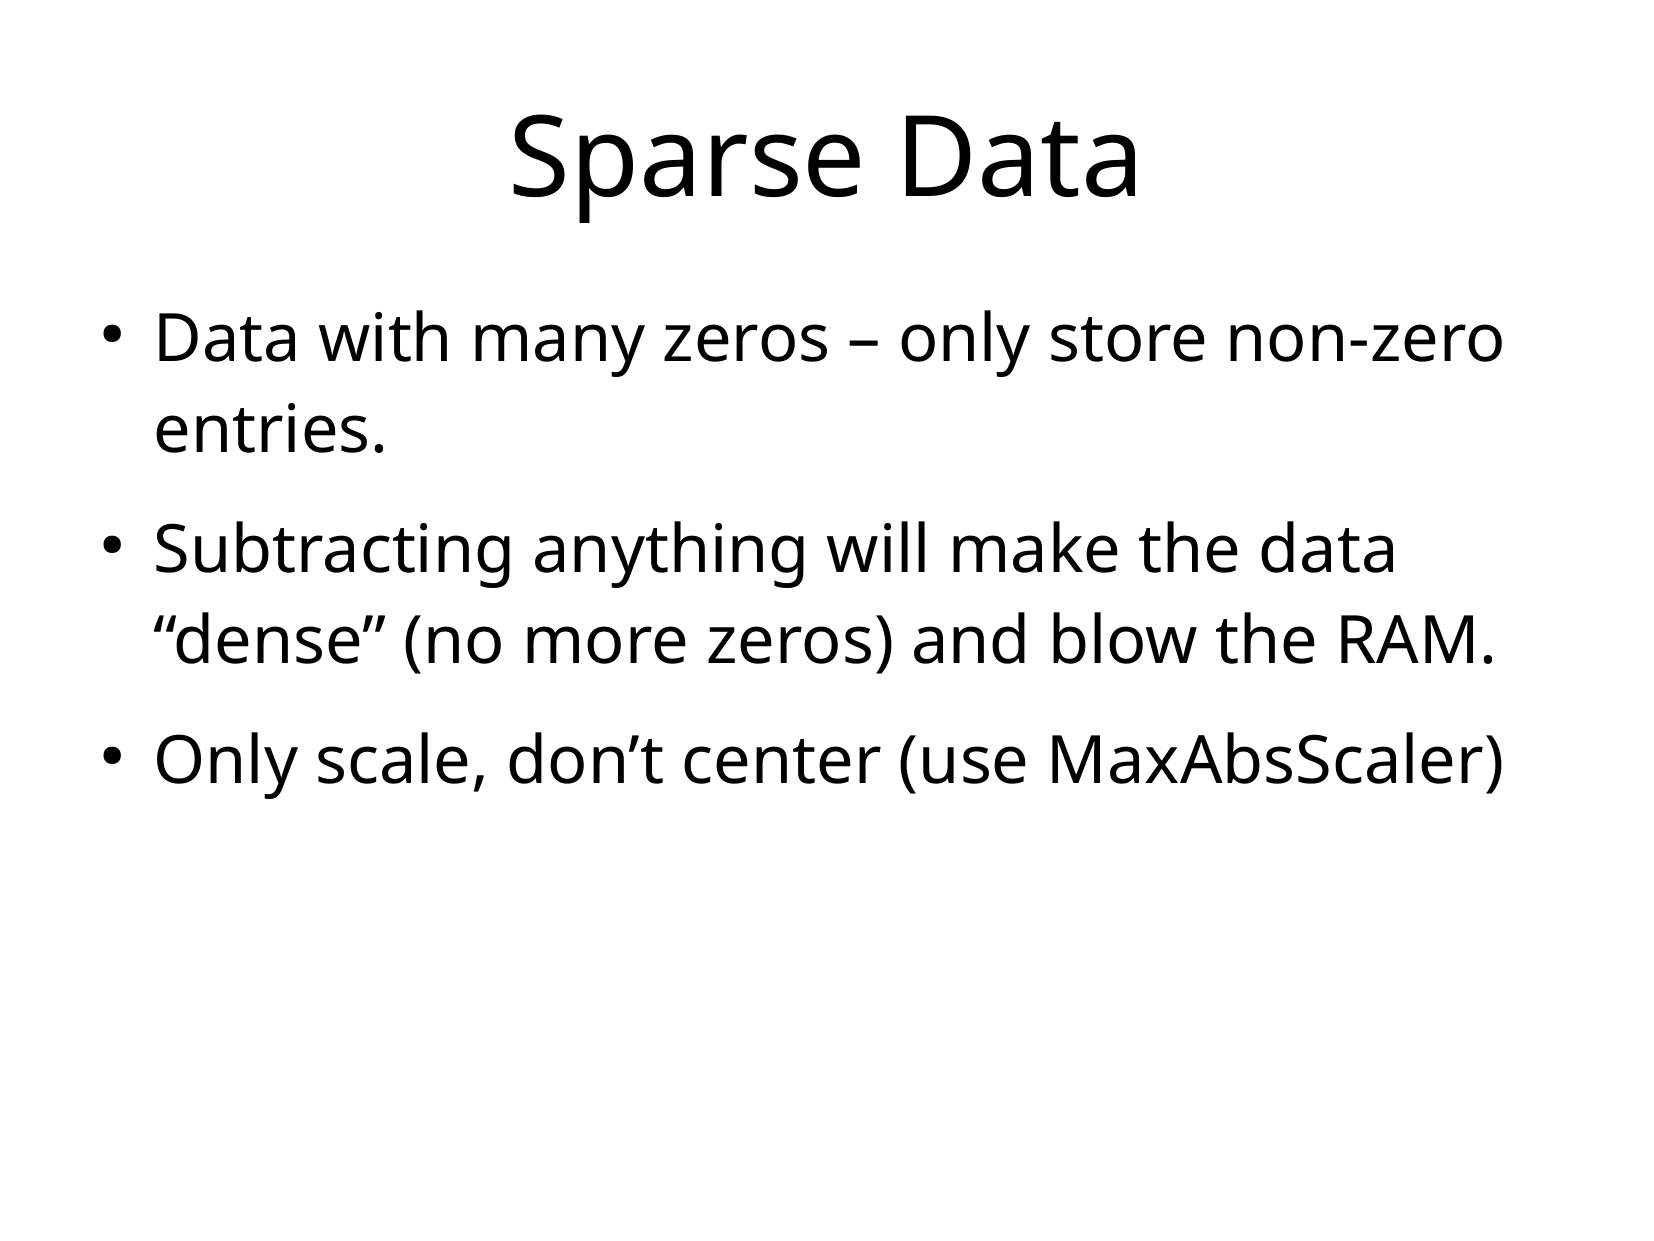

# Sparse Data
Data with many zeros – only store non-zero entries.
Subtracting anything will make the data “dense” (no more zeros) and blow the RAM.
Only scale, don’t center (use MaxAbsScaler)